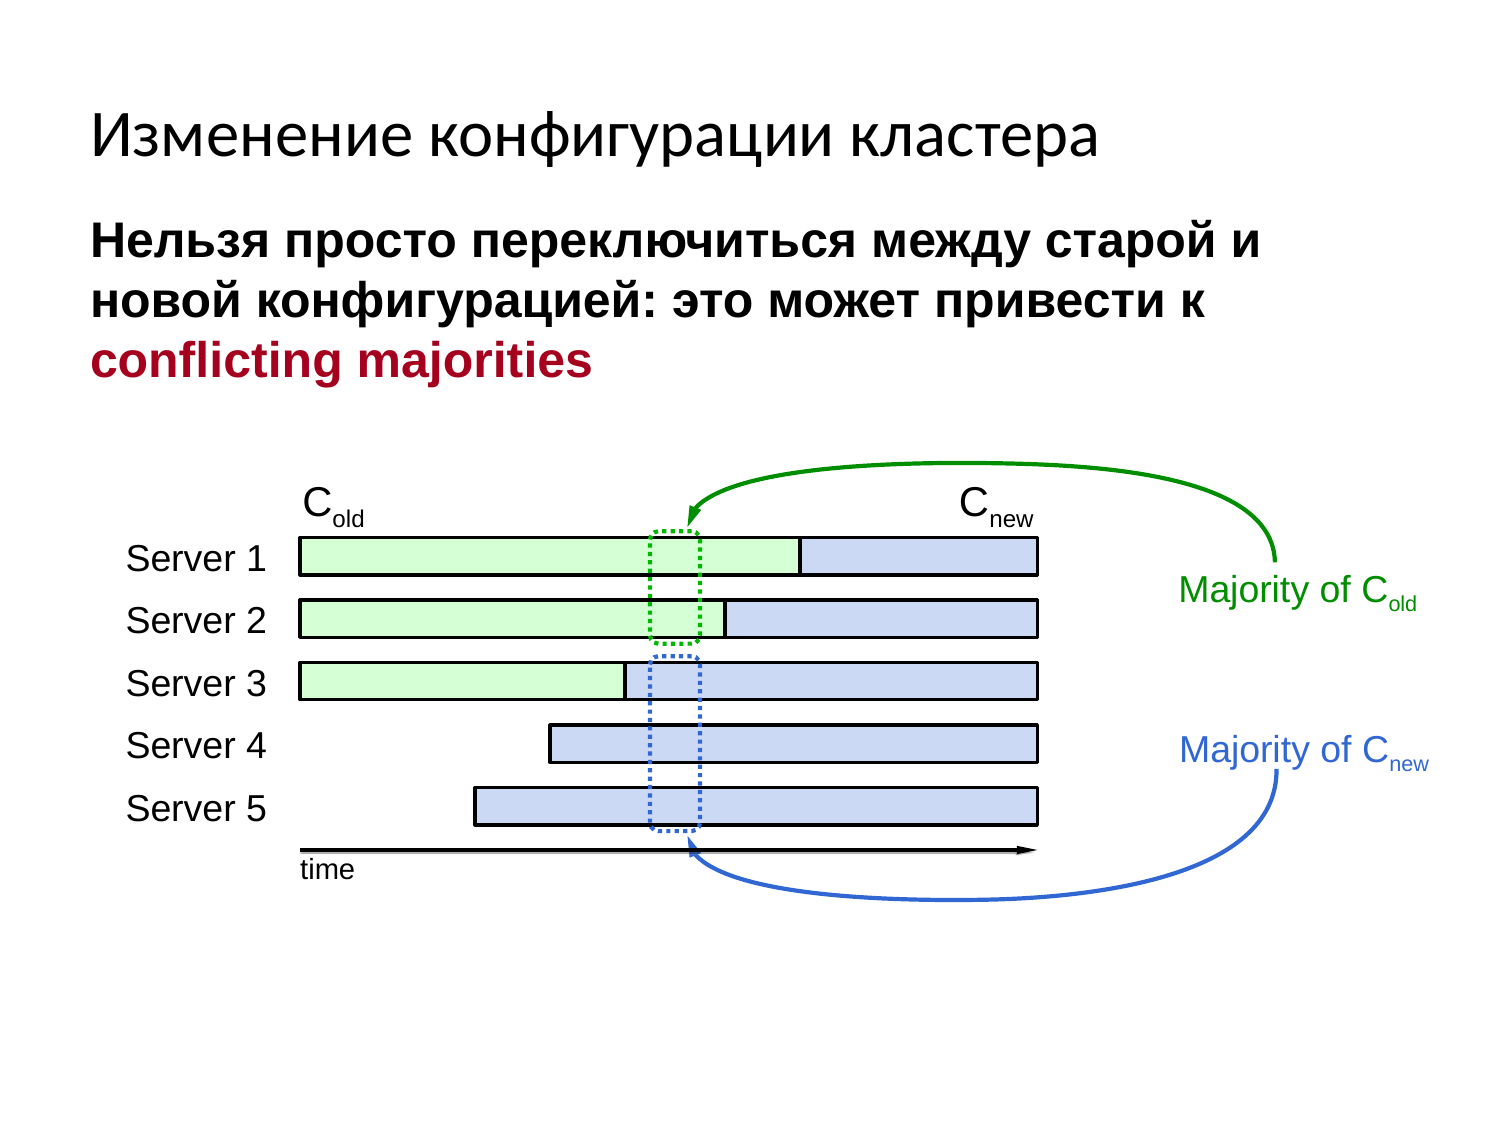

Изменение конфигурации кластера
# Нельзя просто переключиться между старой и новой конфигурацией: это может привести к conflicting majorities
Cold
Cnew
Server 1
Majority of Cold
Server 2
Server 3
Server 4
Majority of Cnew
Server 5
time